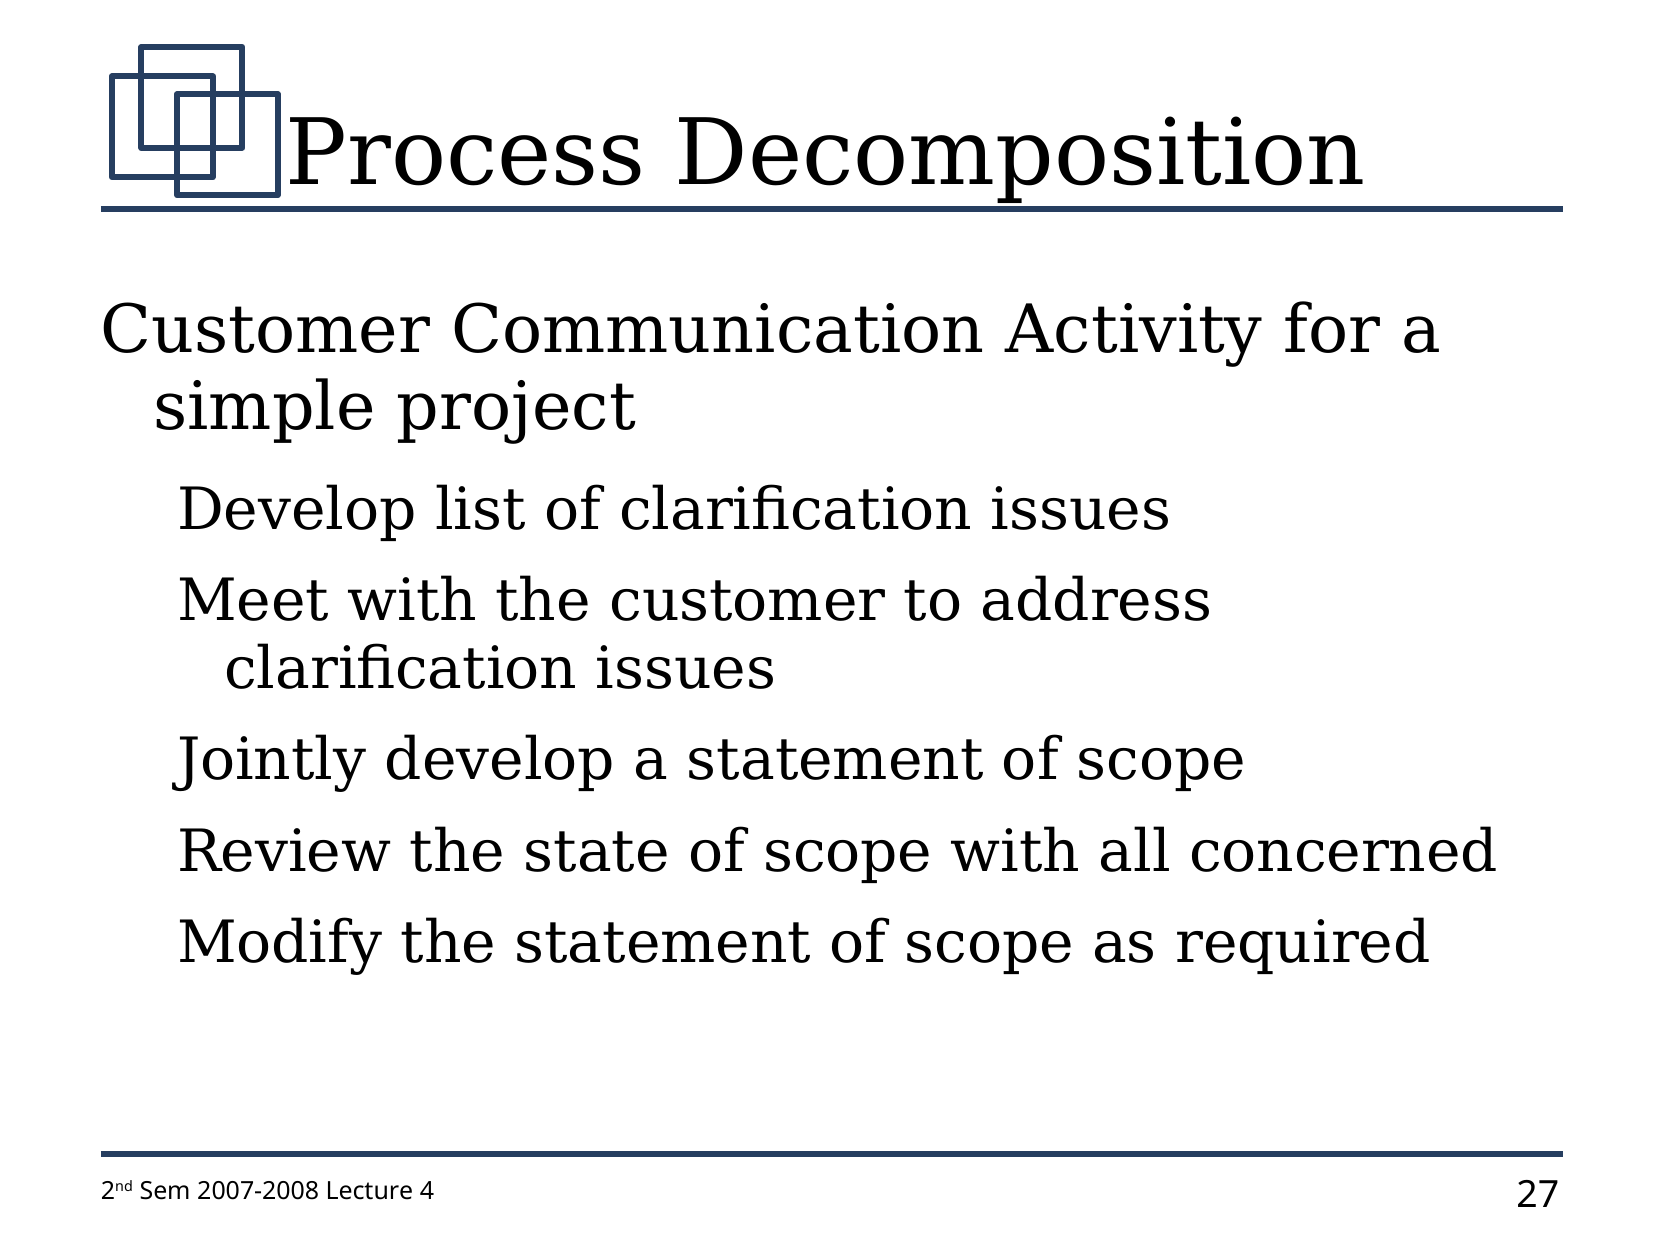

# Process Decomposition
Customer Communication Activity for a simple project
Develop list of clarification issues
Meet with the customer to address clarification issues
Jointly develop a statement of scope
Review the state of scope with all concerned
Modify the statement of scope as required